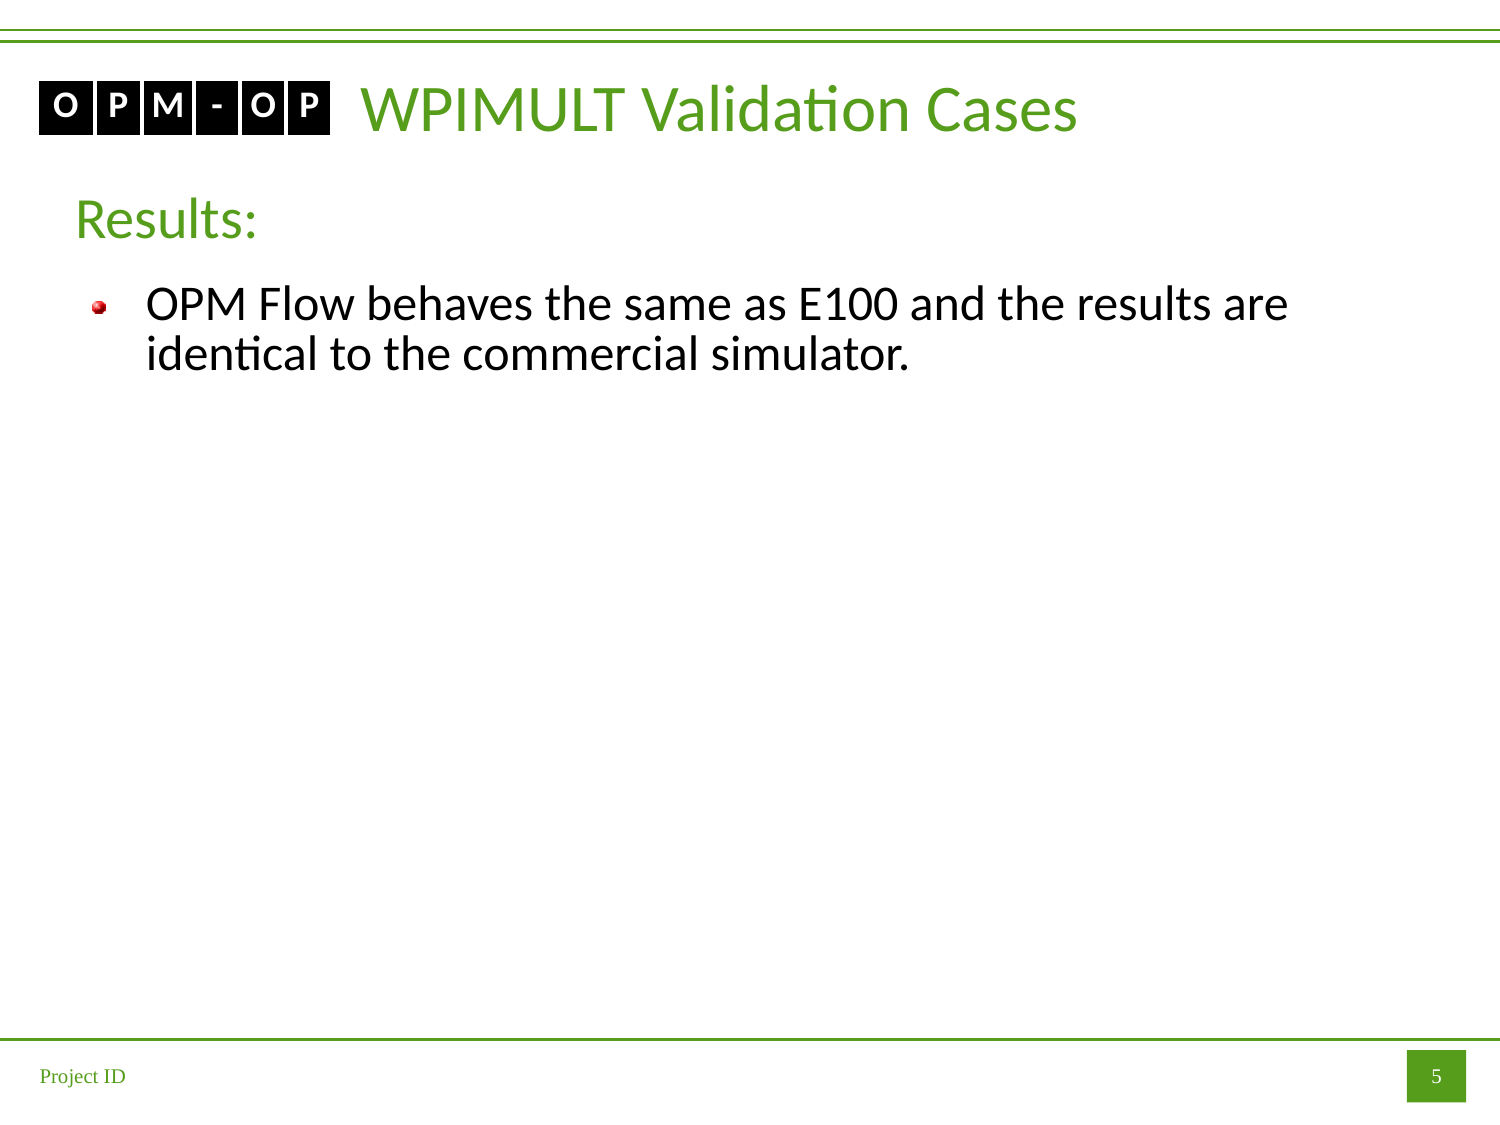

# WPIMULT Validation Cases
Results:
OPM Flow behaves the same as E100 and the results are identical to the commercial simulator.
Project ID
5